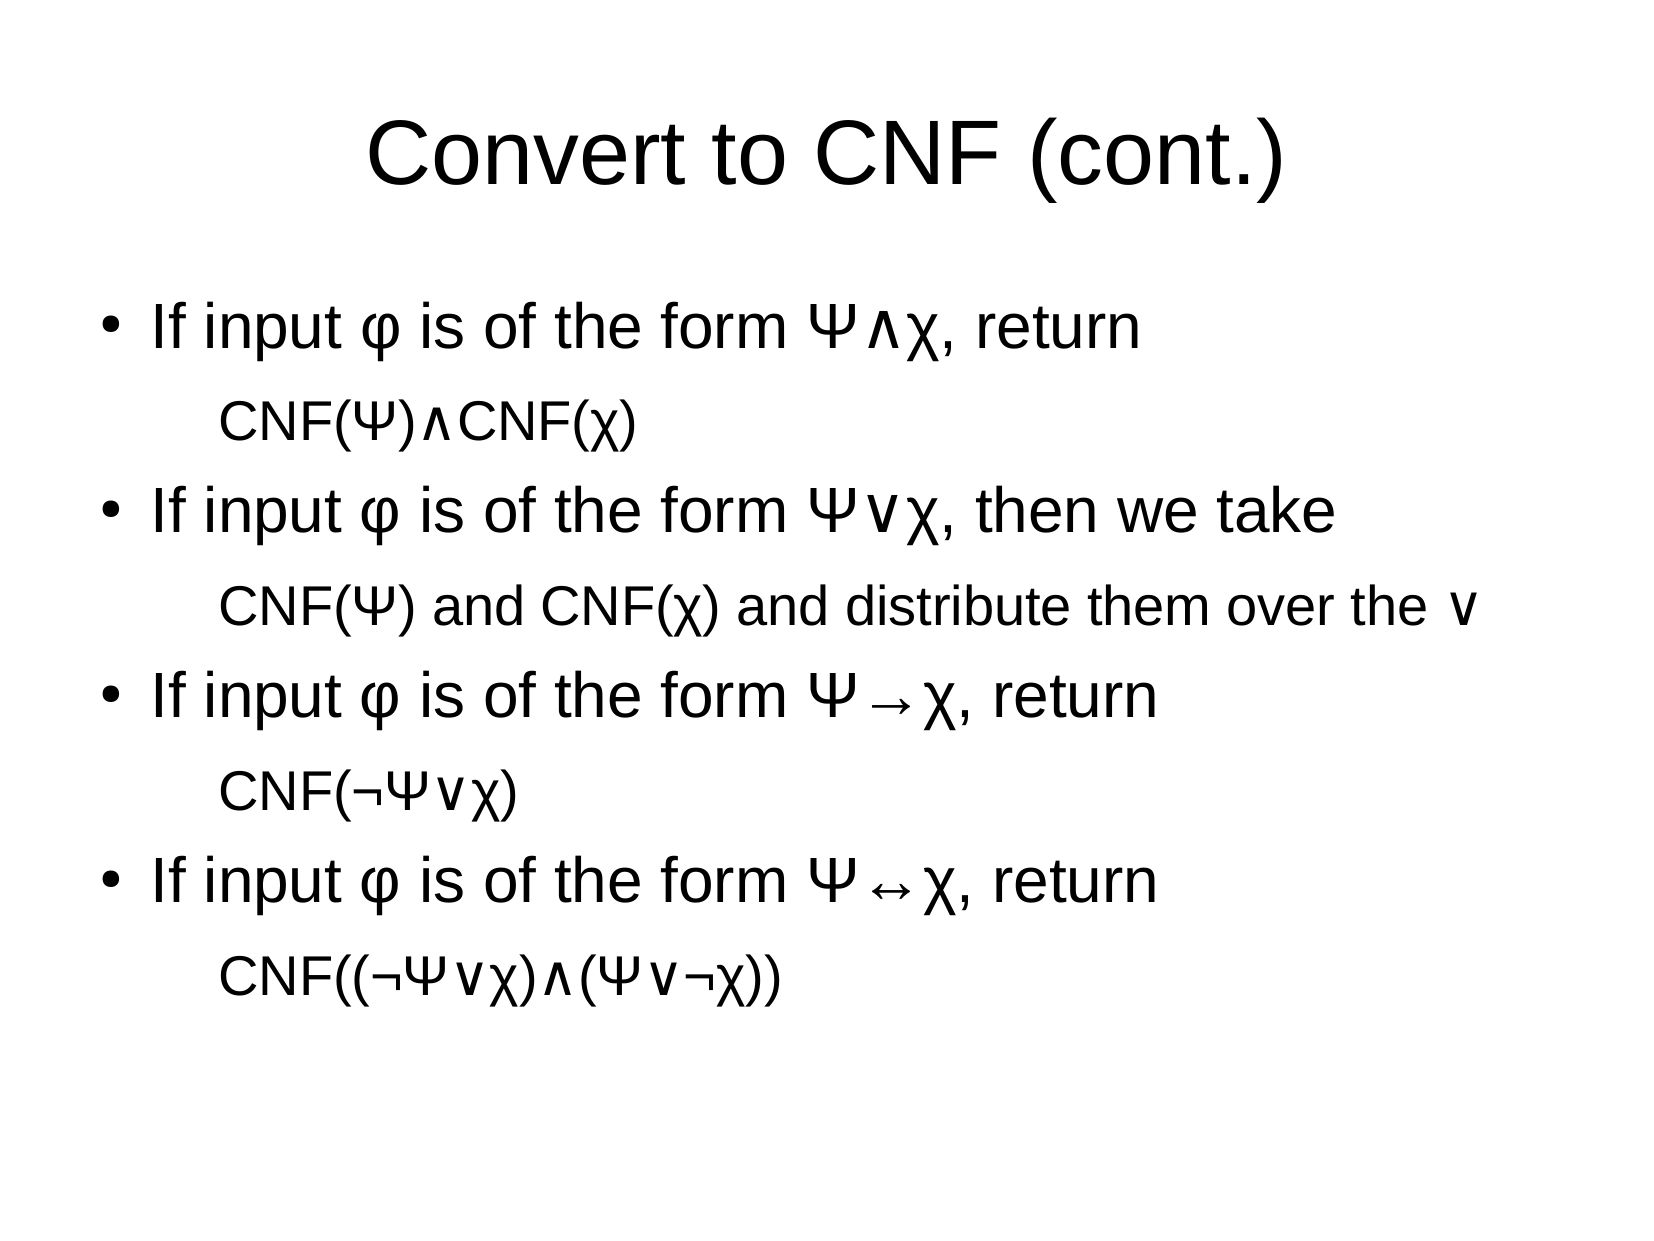

# Convert to CNF (cont.)
If input φ is of the form Ψ∧χ, return
CNF(Ψ)∧CNF(χ)
If input φ is of the form Ψ∨χ, then we take
CNF(Ψ) and CNF(χ) and distribute them over the ∨
If input φ is of the form Ψ→χ, return
CNF(¬Ψ∨χ)
If input φ is of the form Ψ↔χ, return
CNF((¬Ψ∨χ)∧(Ψ∨¬χ))